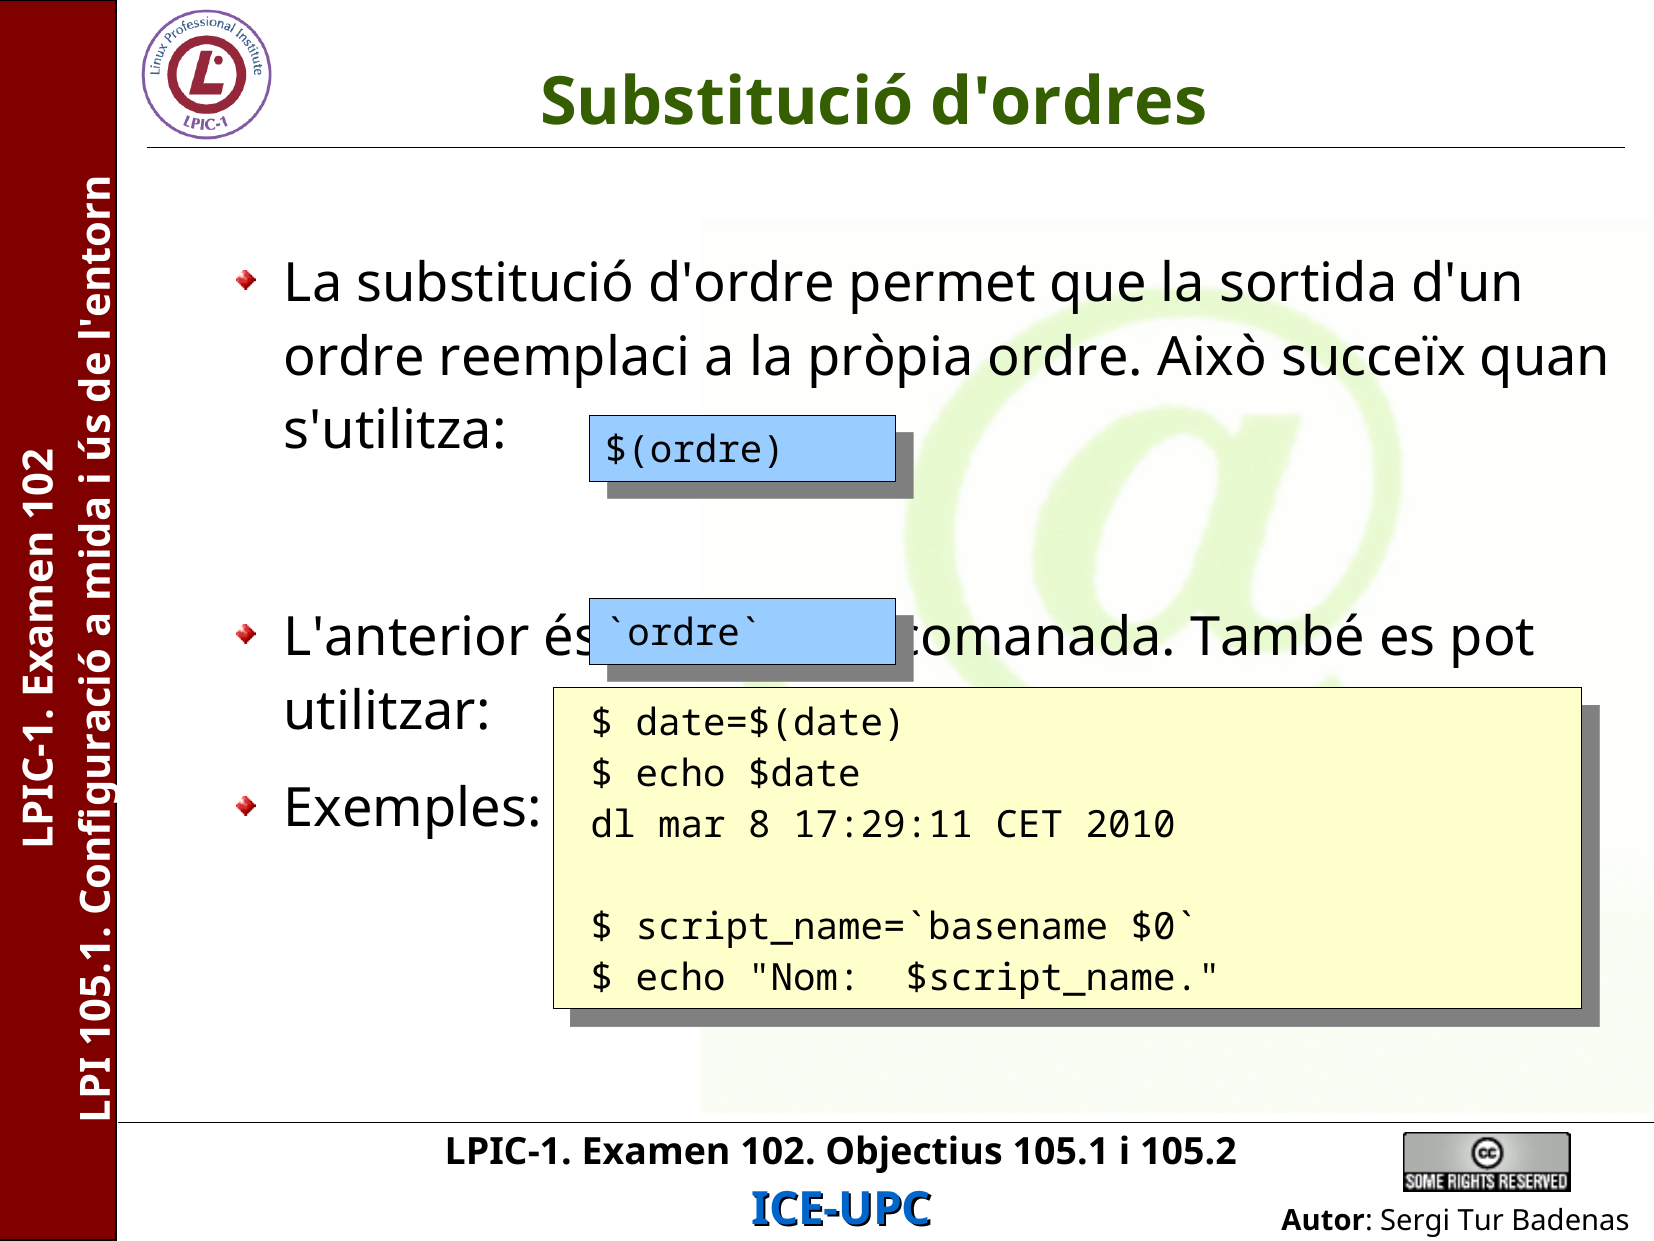

# Substitució d'ordres
La substitució d'ordre permet que la sortida d'un ordre reemplaci a la pròpia ordre. Això succeïx quan s'utilitza:
L'anterior és la forma recomanada. També es pot utilitzar:
Exemples:
$(ordre)
`ordre`
 $ date=$(date)
 $ echo $date
 dl mar 8 17:29:11 CET 2010
 $ script_name=`basename $0`
 $ echo "Nom: $script_name."